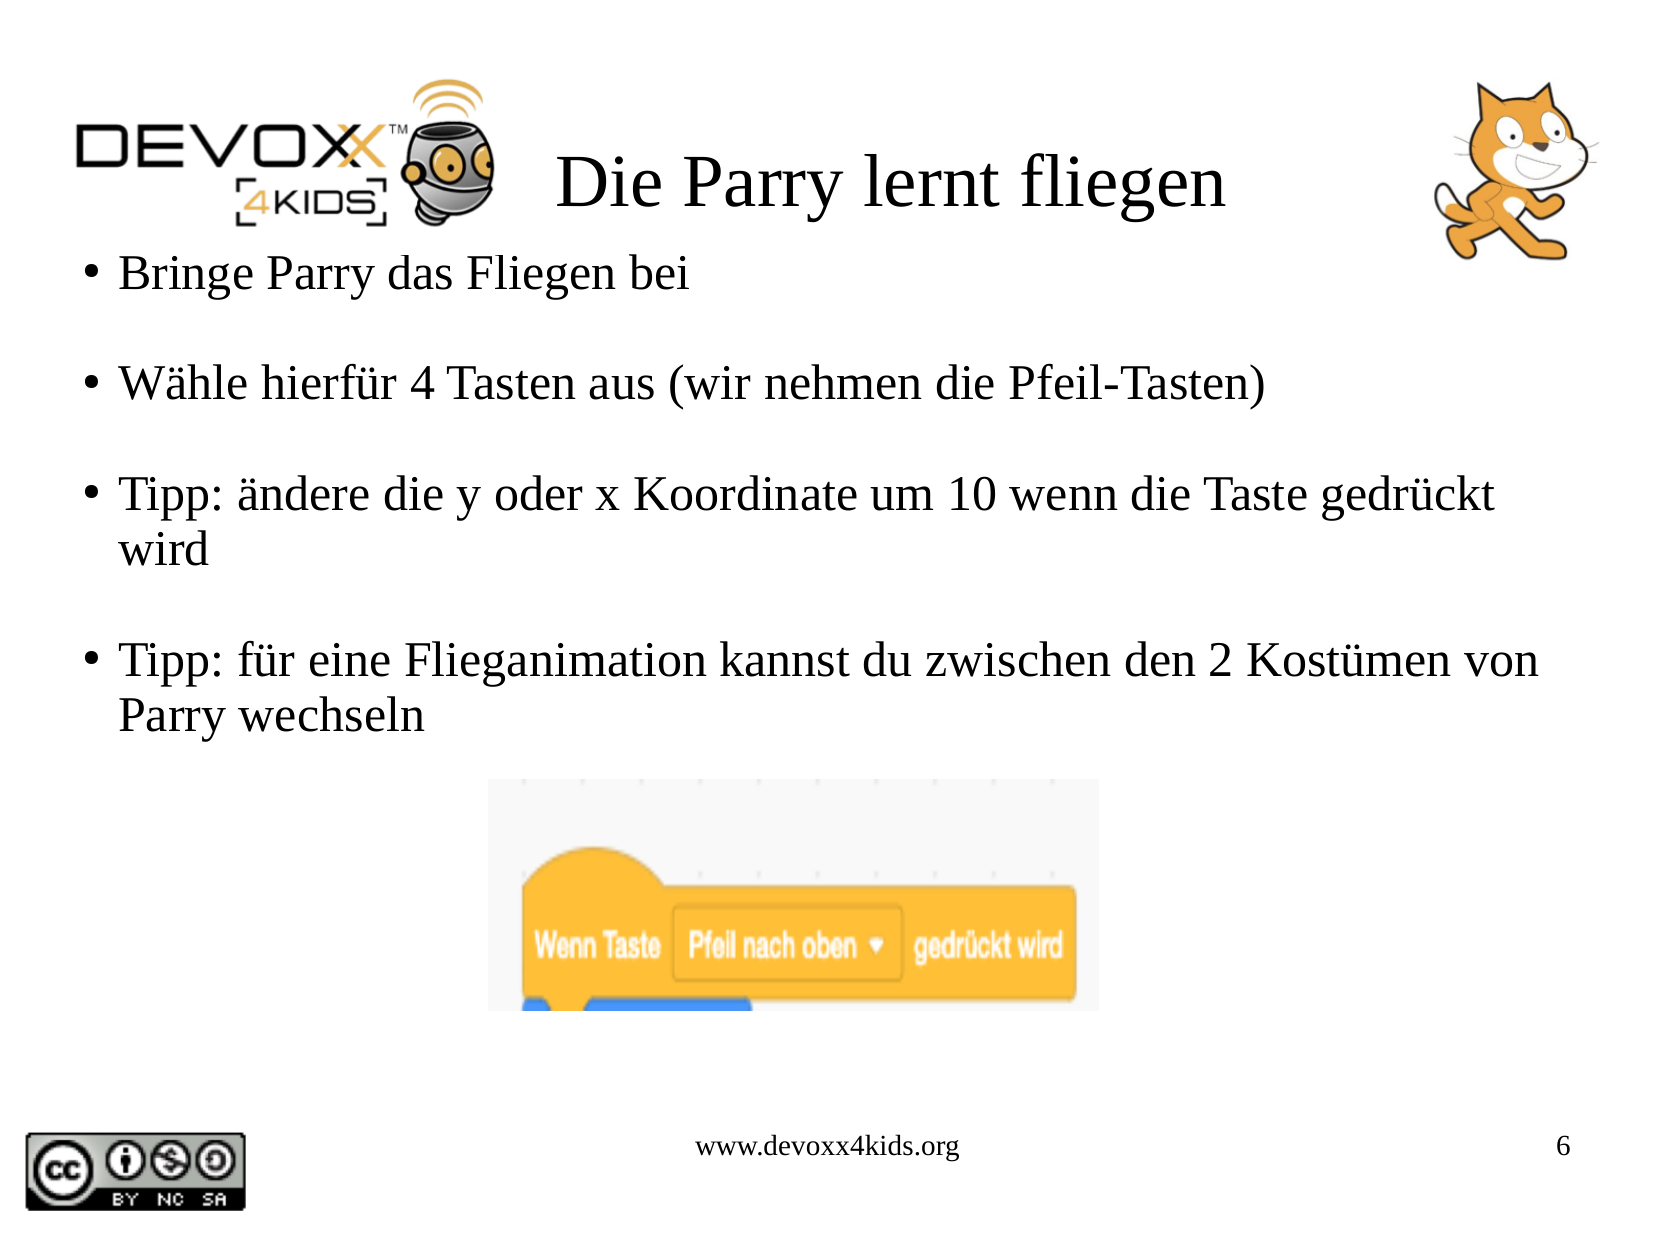

# Die Parry lernt fliegen
Bringe Parry das Fliegen bei
Wähle hierfür 4 Tasten aus (wir nehmen die Pfeil-Tasten)
Tipp: ändere die y oder x Koordinate um 10 wenn die Taste gedrückt wird
Tipp: für eine Flieganimation kannst du zwischen den 2 Kostümen von Parry wechseln
www.devoxx4kids.org
6